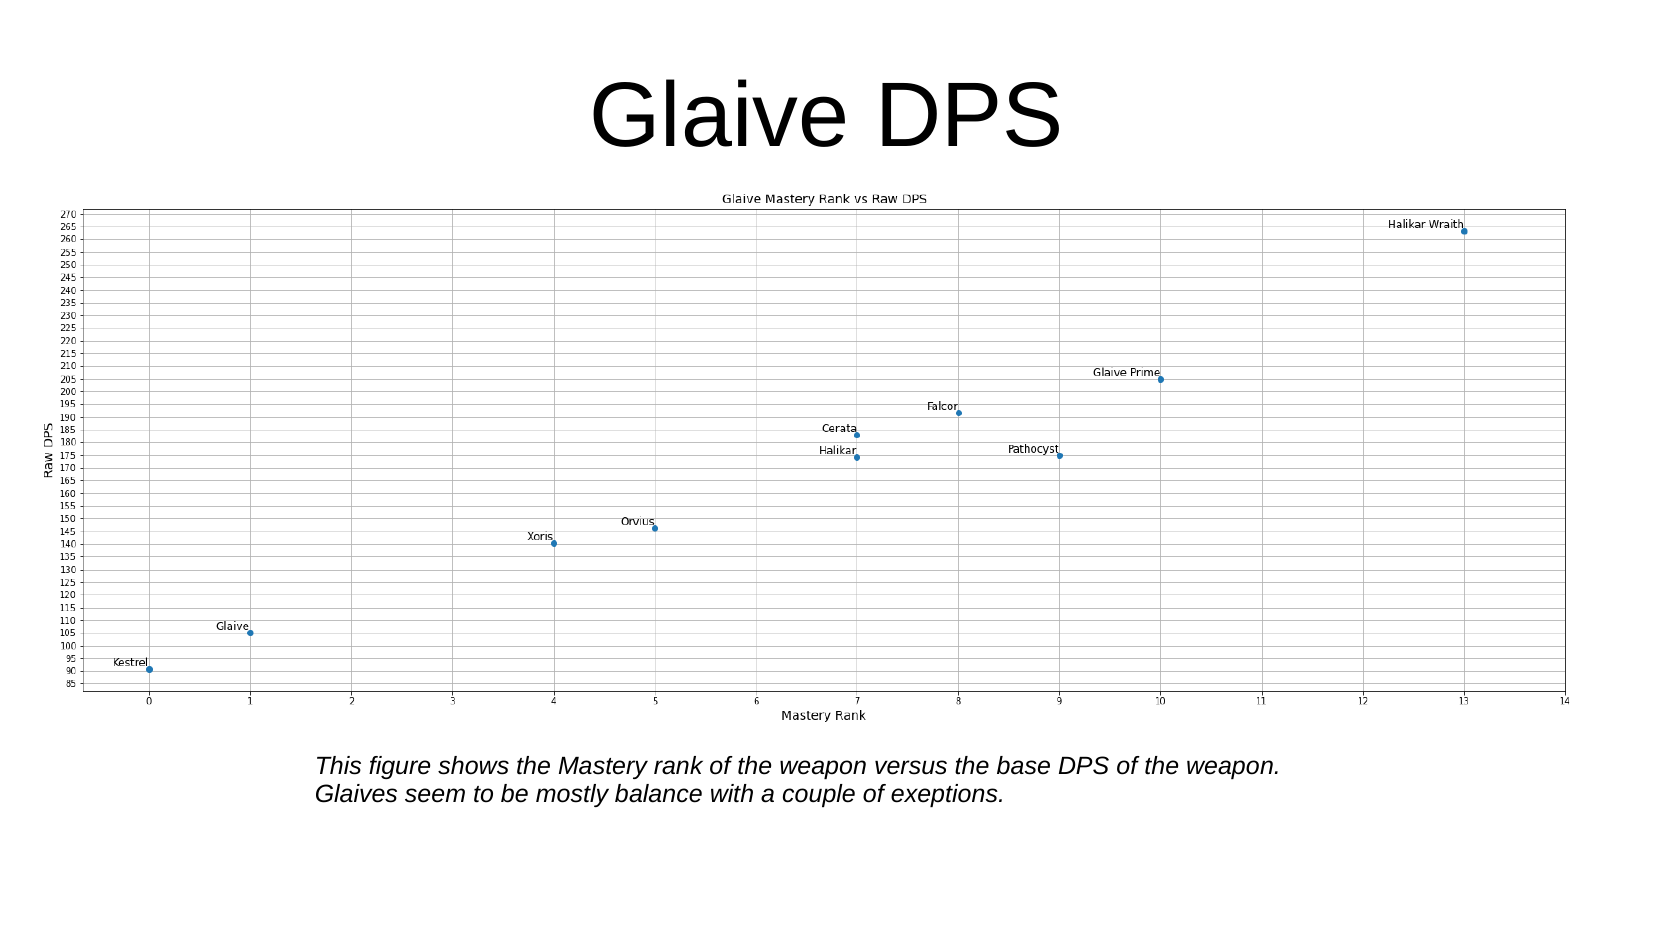

# Glaive DPS
This figure shows the Mastery rank of the weapon versus the base DPS of the weapon. Glaives seem to be mostly balance with a couple of exeptions.